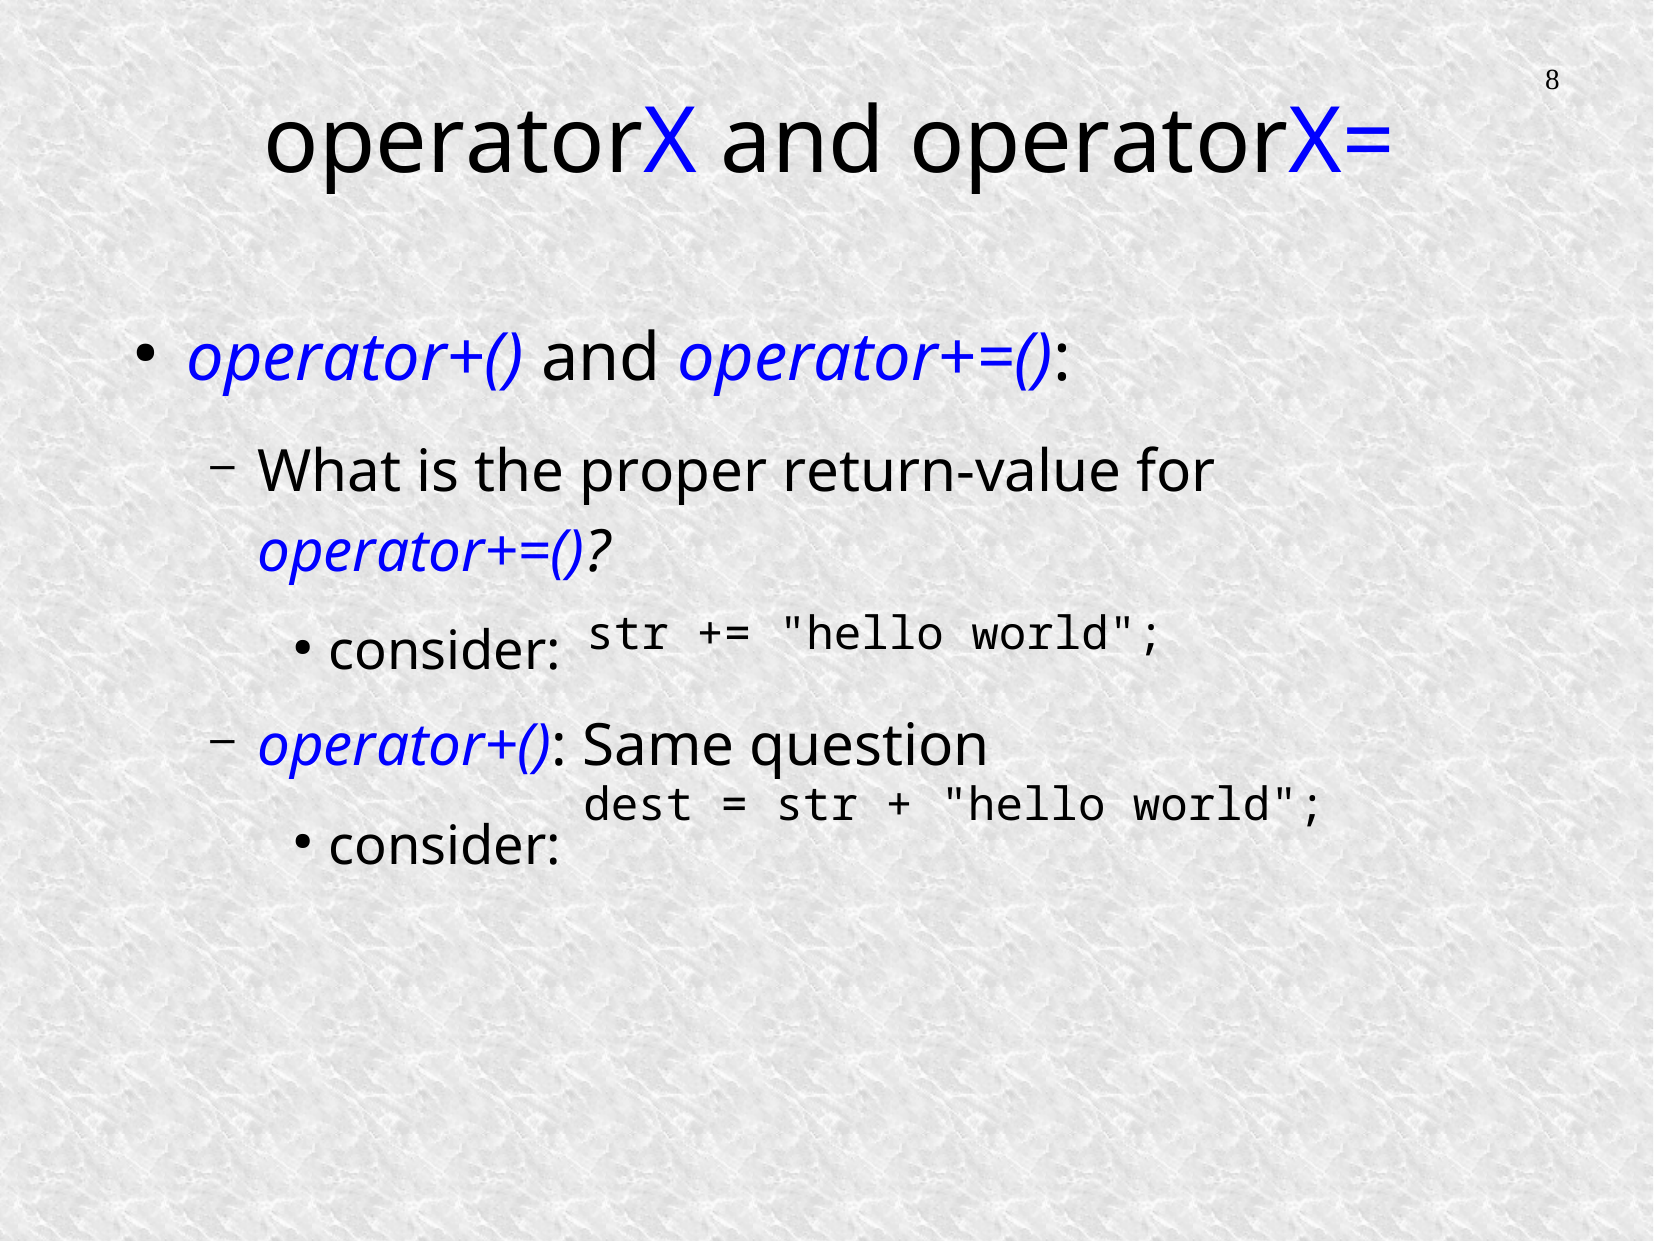

# operatorX and operatorX=
8
operator+() and operator+=():
What is the proper return-value for operator+=()?
consider:
operator+(): Same question
consider:
str += "hello world";
dest = str + "hello world";